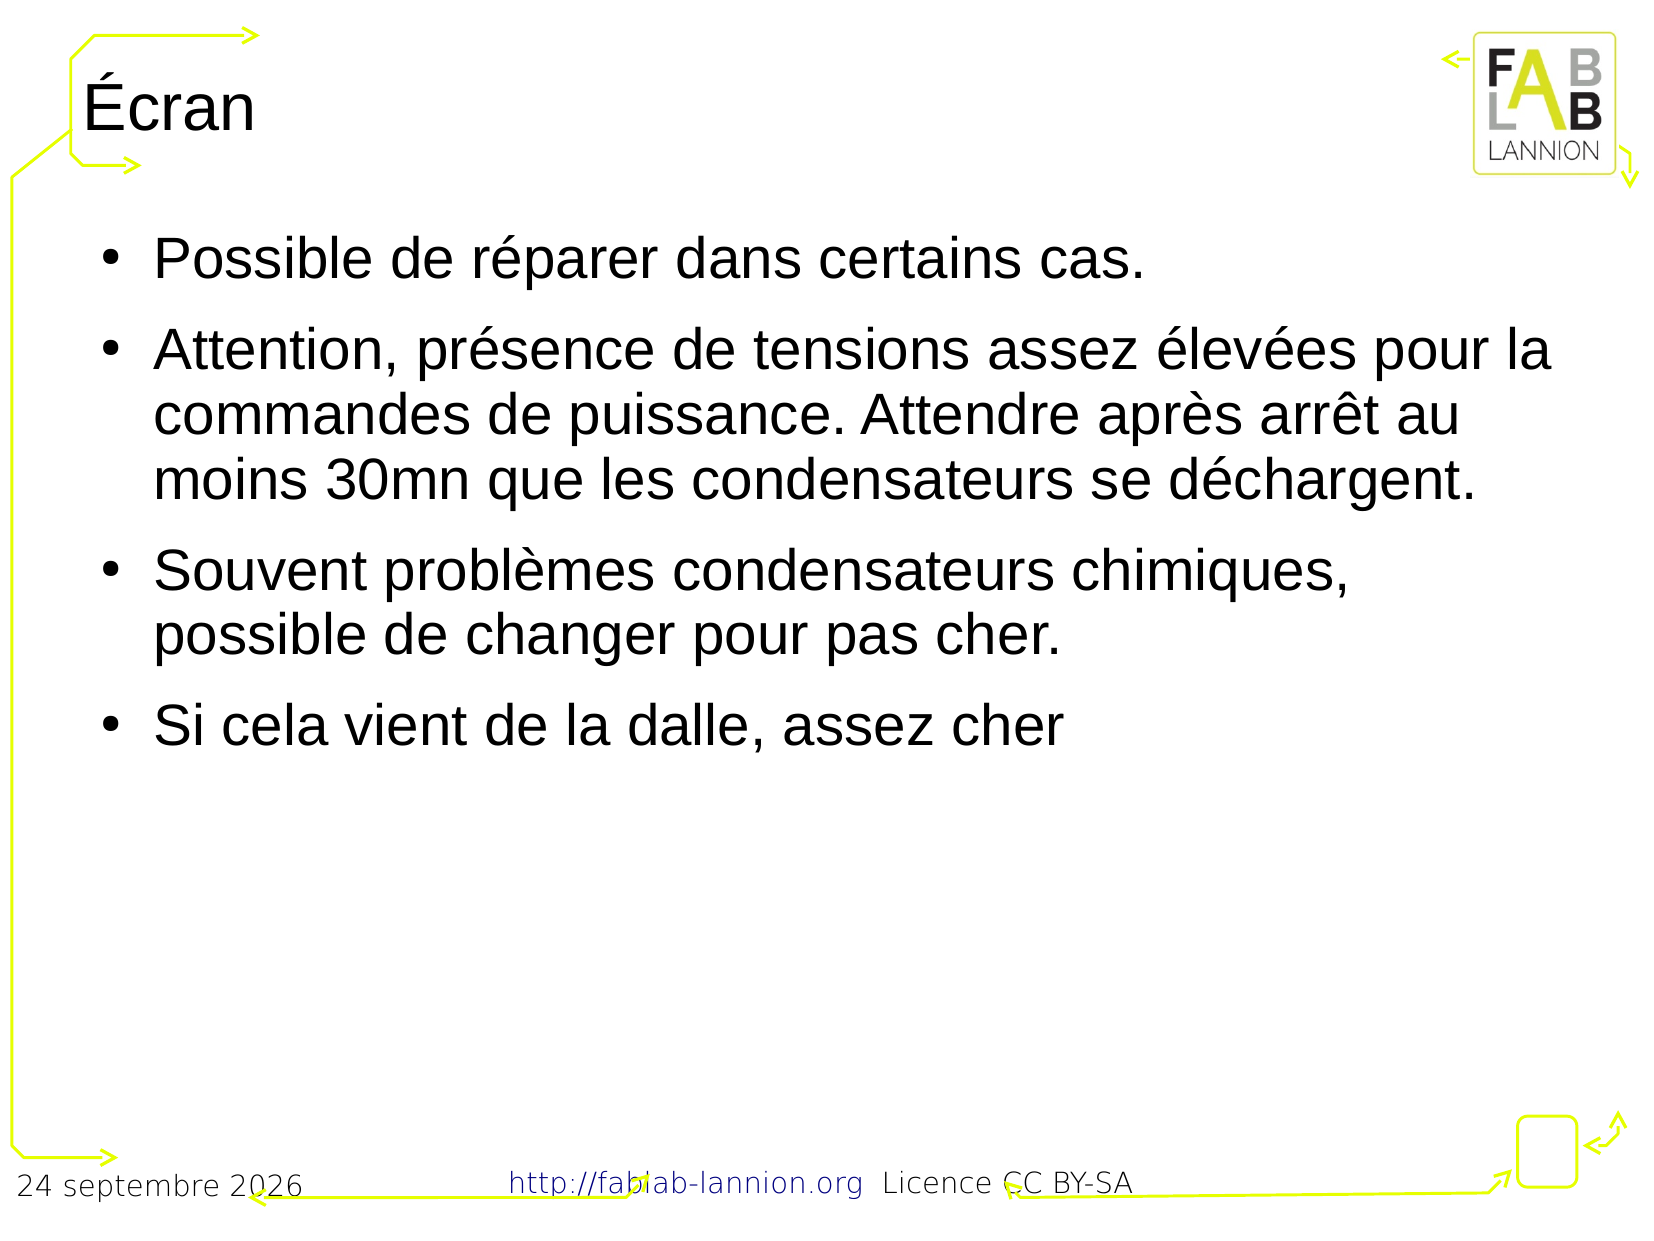

# Écran
Possible de réparer dans certains cas.
Attention, présence de tensions assez élevées pour la commandes de puissance. Attendre après arrêt au moins 30mn que les condensateurs se déchargent.
Souvent problèmes condensateurs chimiques, possible de changer pour pas cher.
Si cela vient de la dalle, assez cher